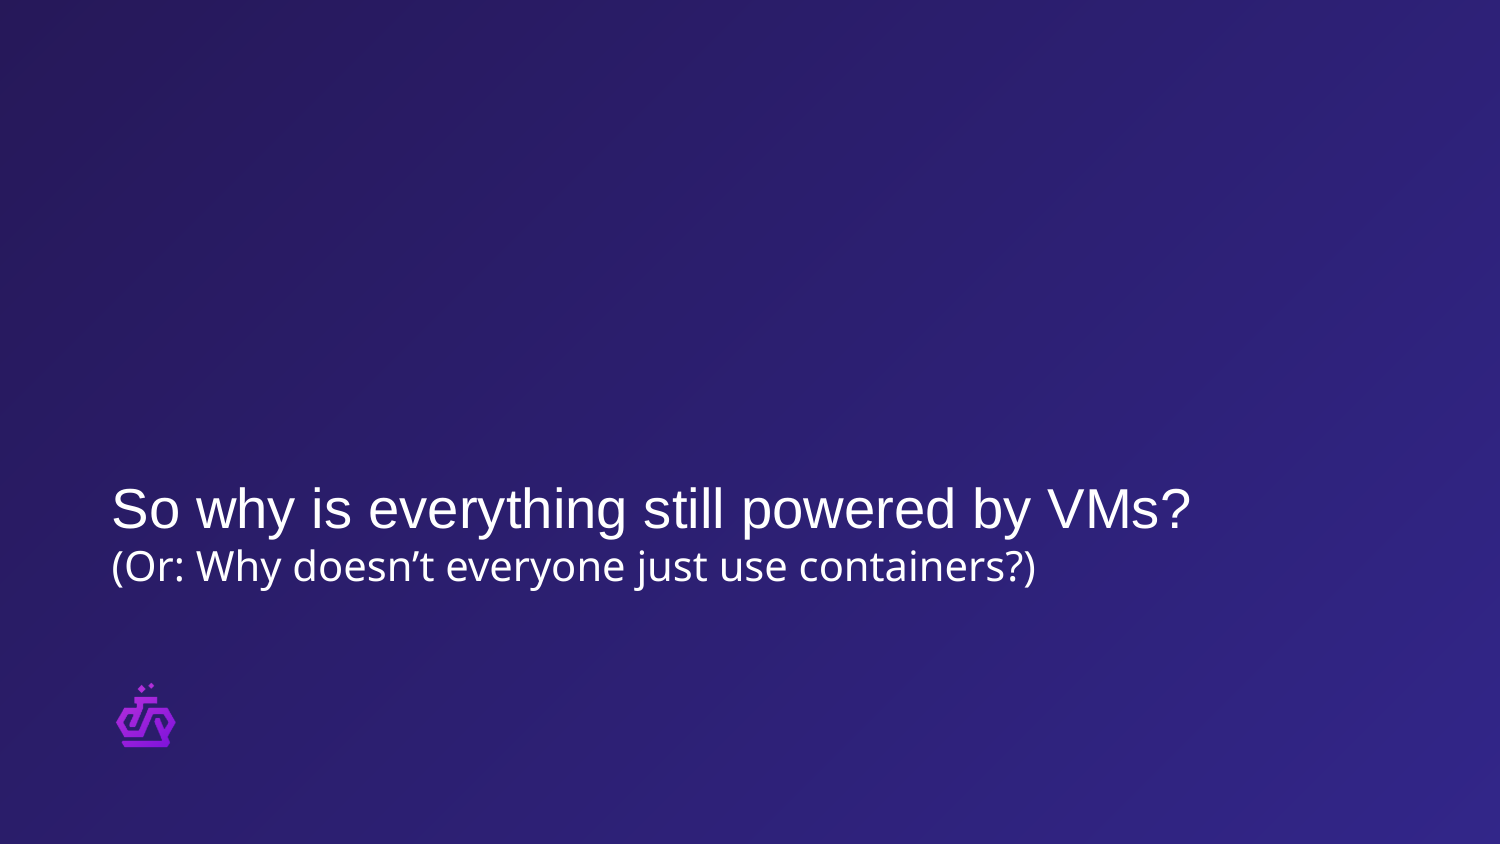

So why is everything still powered by VMs?
(Or: Why doesn’t everyone just use containers?)